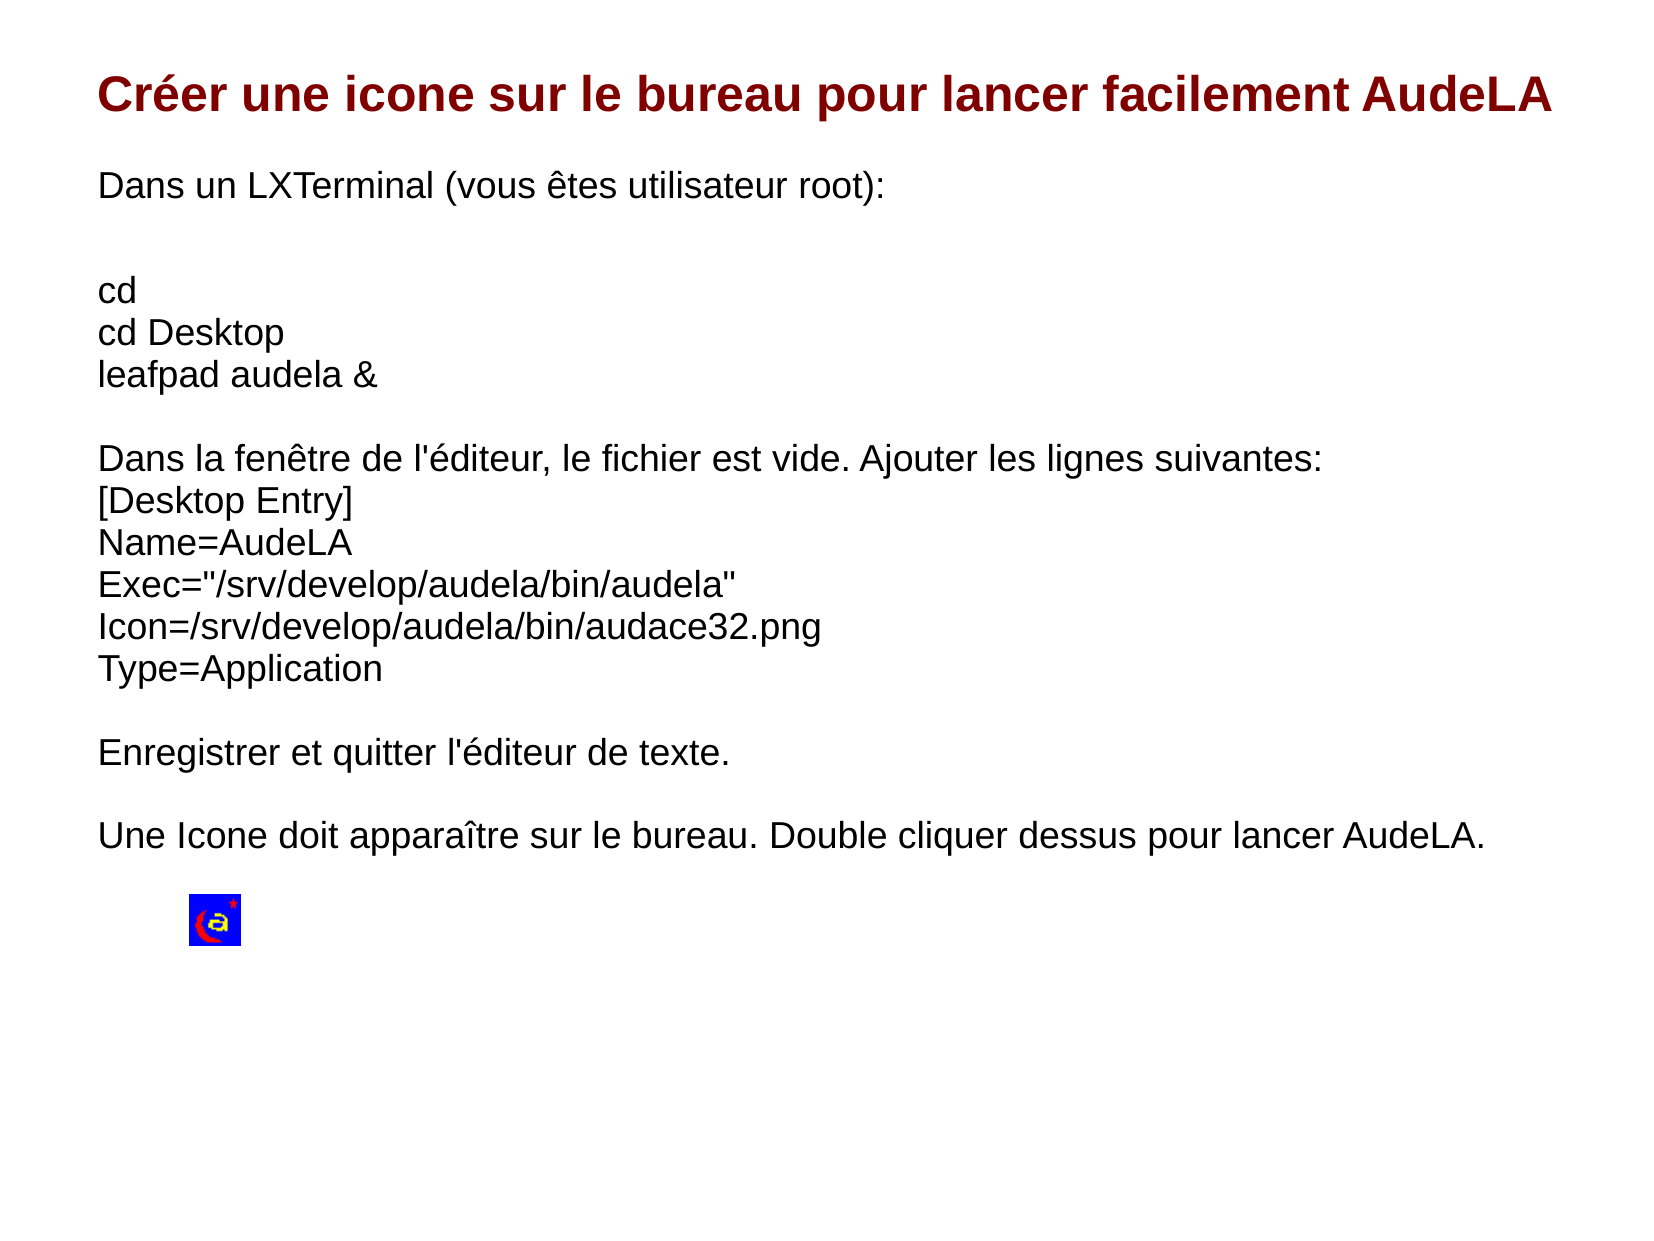

Créer une icone sur le bureau pour lancer facilement AudeLA
Dans un LXTerminal (vous êtes utilisateur root):
cd
cd Desktop
leafpad audela &
Dans la fenêtre de l'éditeur, le fichier est vide. Ajouter les lignes suivantes:
[Desktop Entry]
Name=AudeLA
Exec="/srv/develop/audela/bin/audela"
Icon=/srv/develop/audela/bin/audace32.png
Type=Application
Enregistrer et quitter l'éditeur de texte.
Une Icone doit apparaître sur le bureau. Double cliquer dessus pour lancer AudeLA.